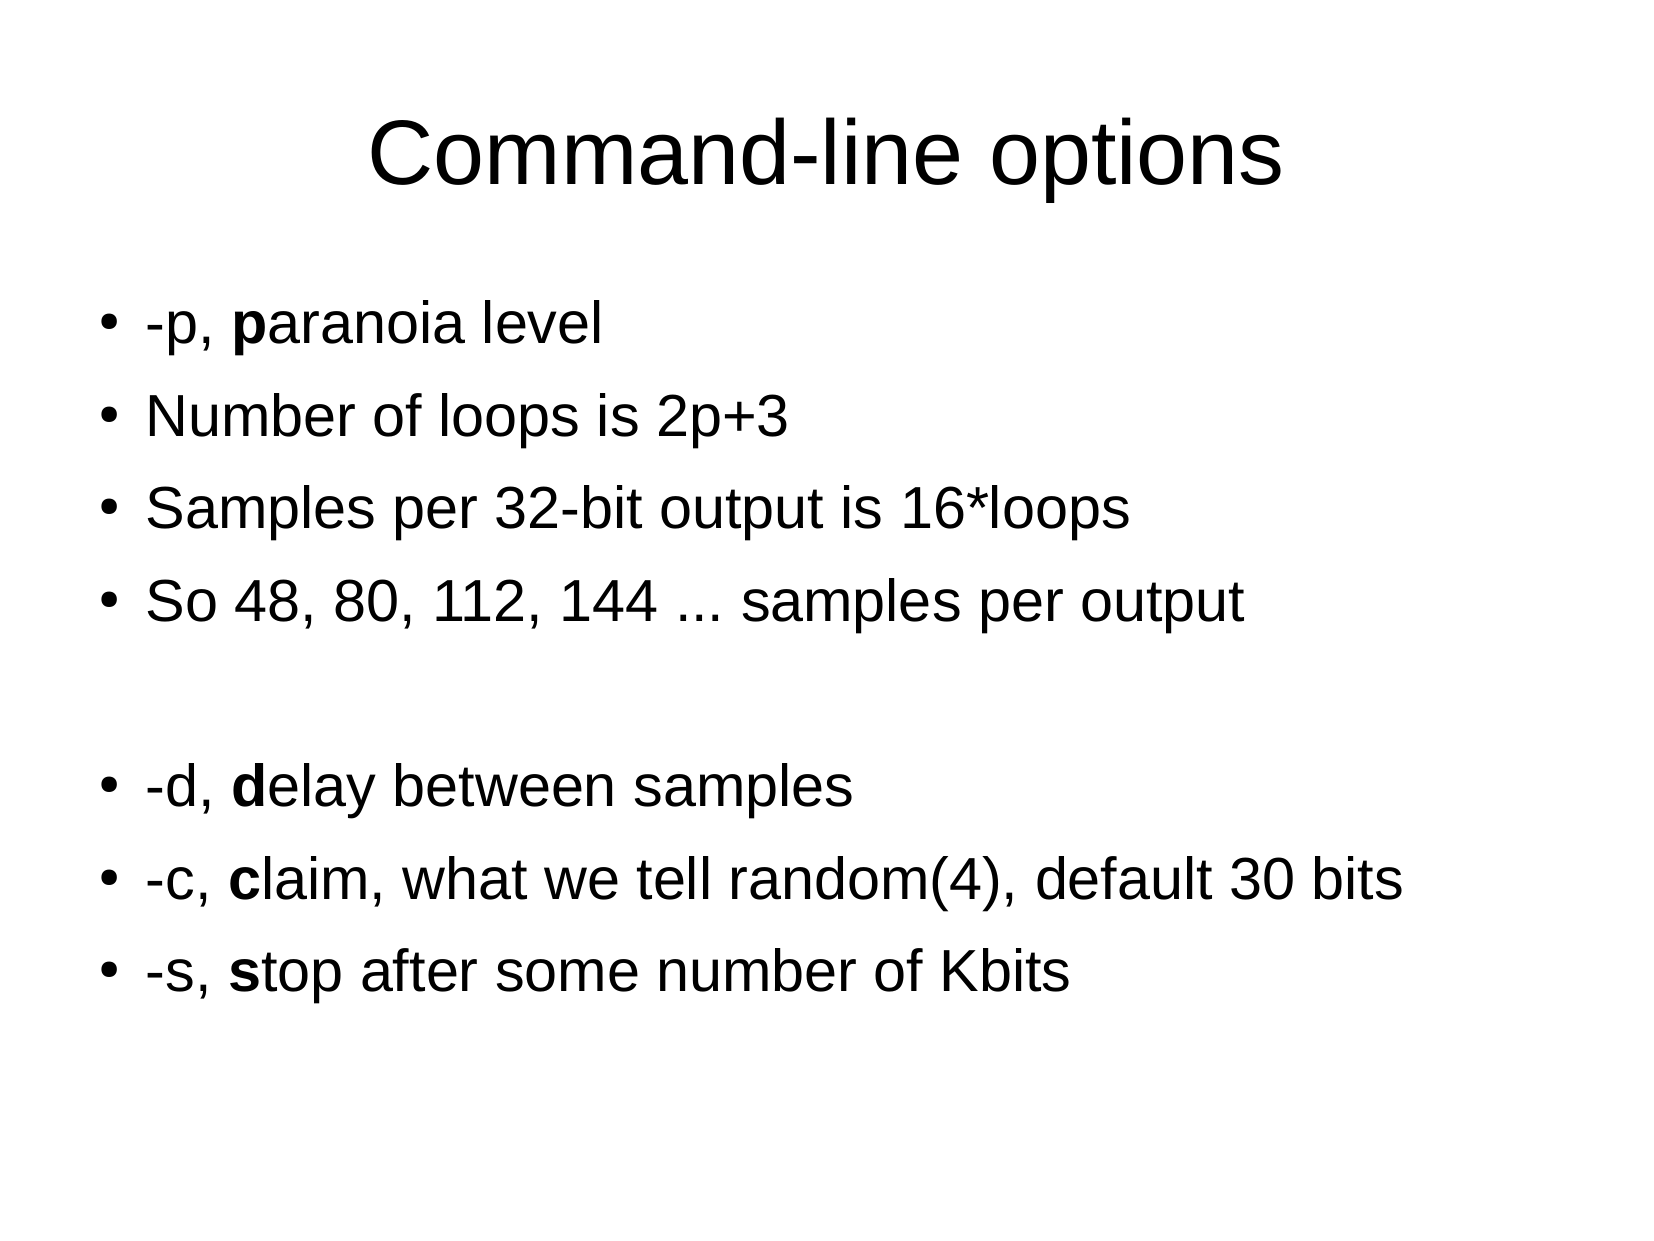

# Command-line options
-p, paranoia level
Number of loops is 2p+3
Samples per 32-bit output is 16*loops
So 48, 80, 112, 144 ... samples per output
-d, delay between samples
-c, claim, what we tell random(4), default 30 bits
-s, stop after some number of Kbits